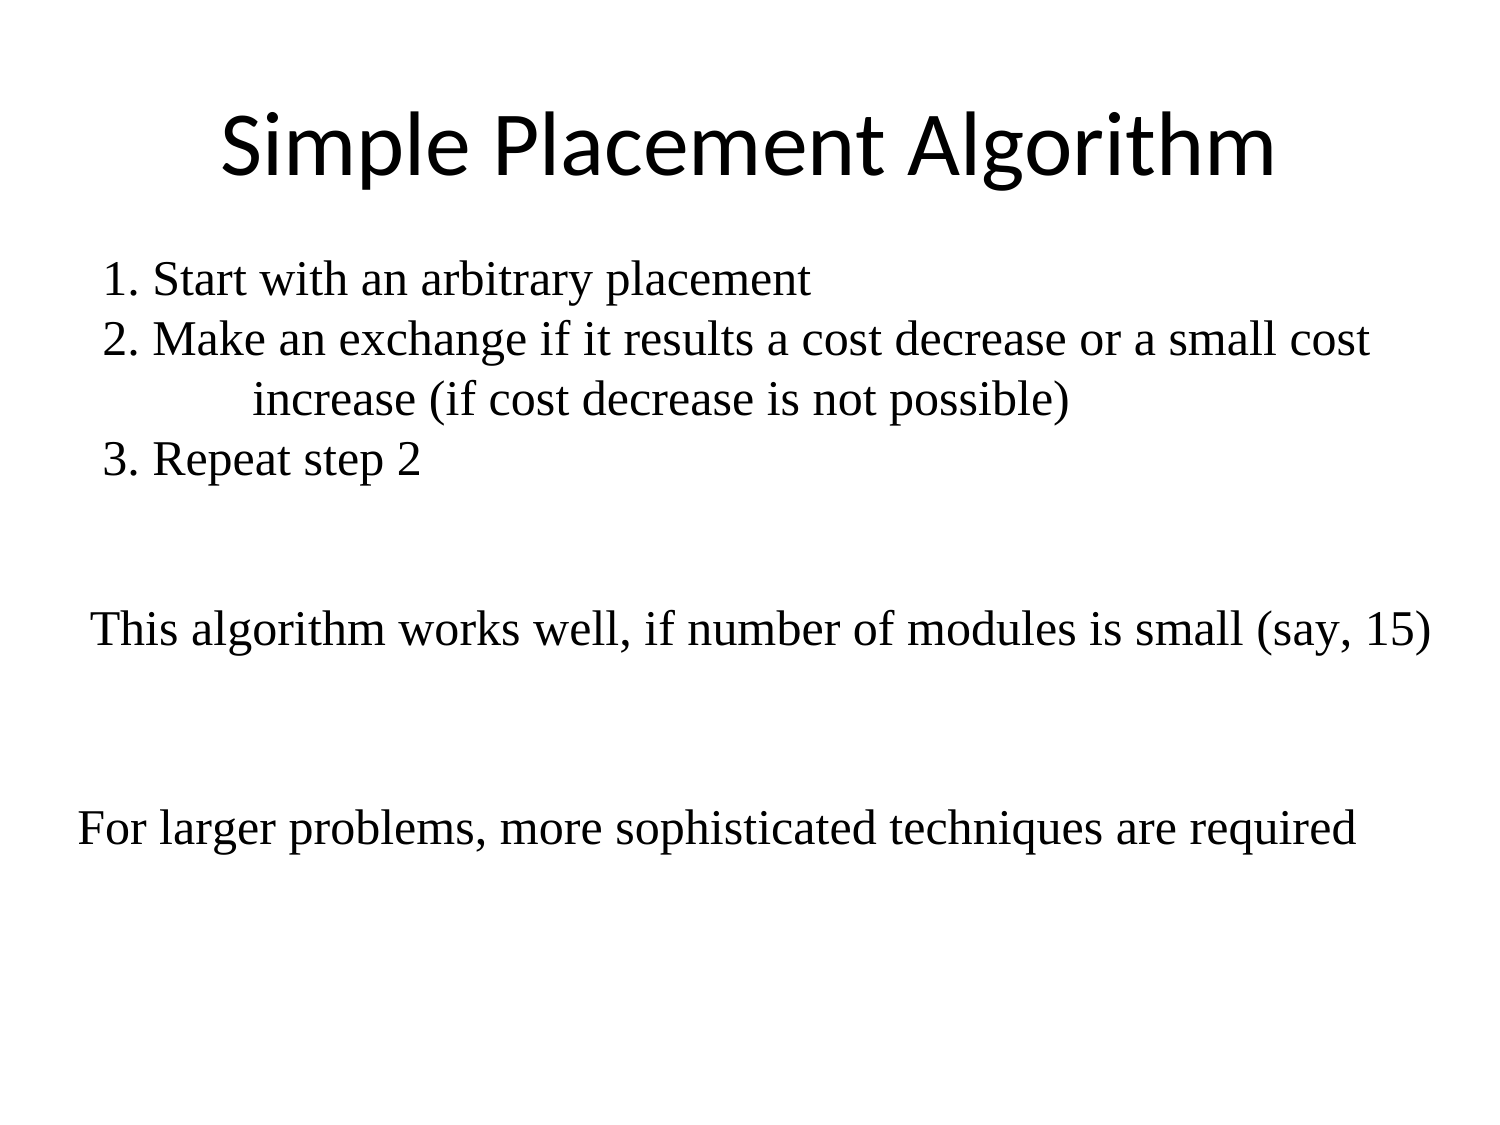

# Simple Placement Algorithm
1. Start with an arbitrary placement
2. Make an exchange if it results a cost decrease or a small cost 	increase (if cost decrease is not possible)
3. Repeat step 2
This algorithm works well, if number of modules is small (say, 15)
For larger problems, more sophisticated techniques are required